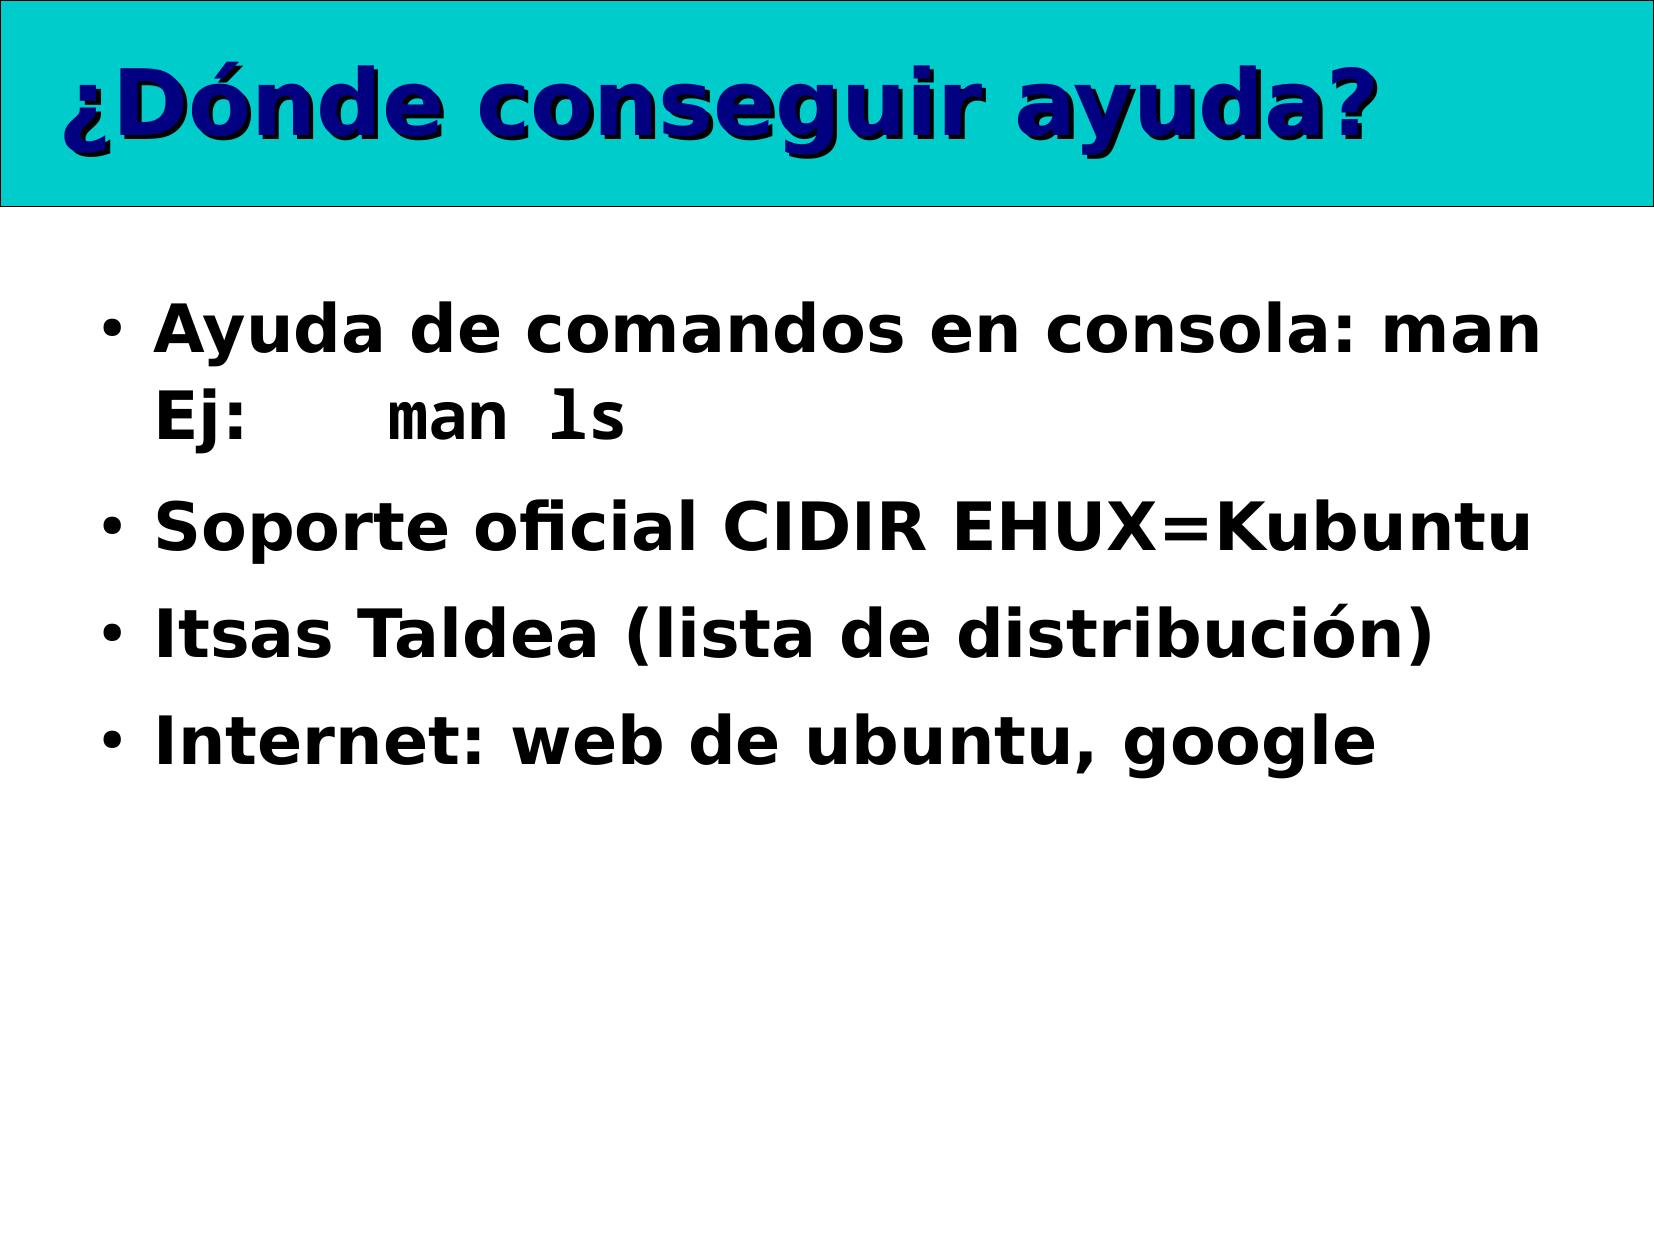

# ¿Dónde conseguir ayuda?
Ayuda de comandos en consola: man
Ej: man ls
Soporte oficial CIDIR EHUX=Kubuntu
Itsas Taldea (lista de distribución)
Internet: web de ubuntu, google